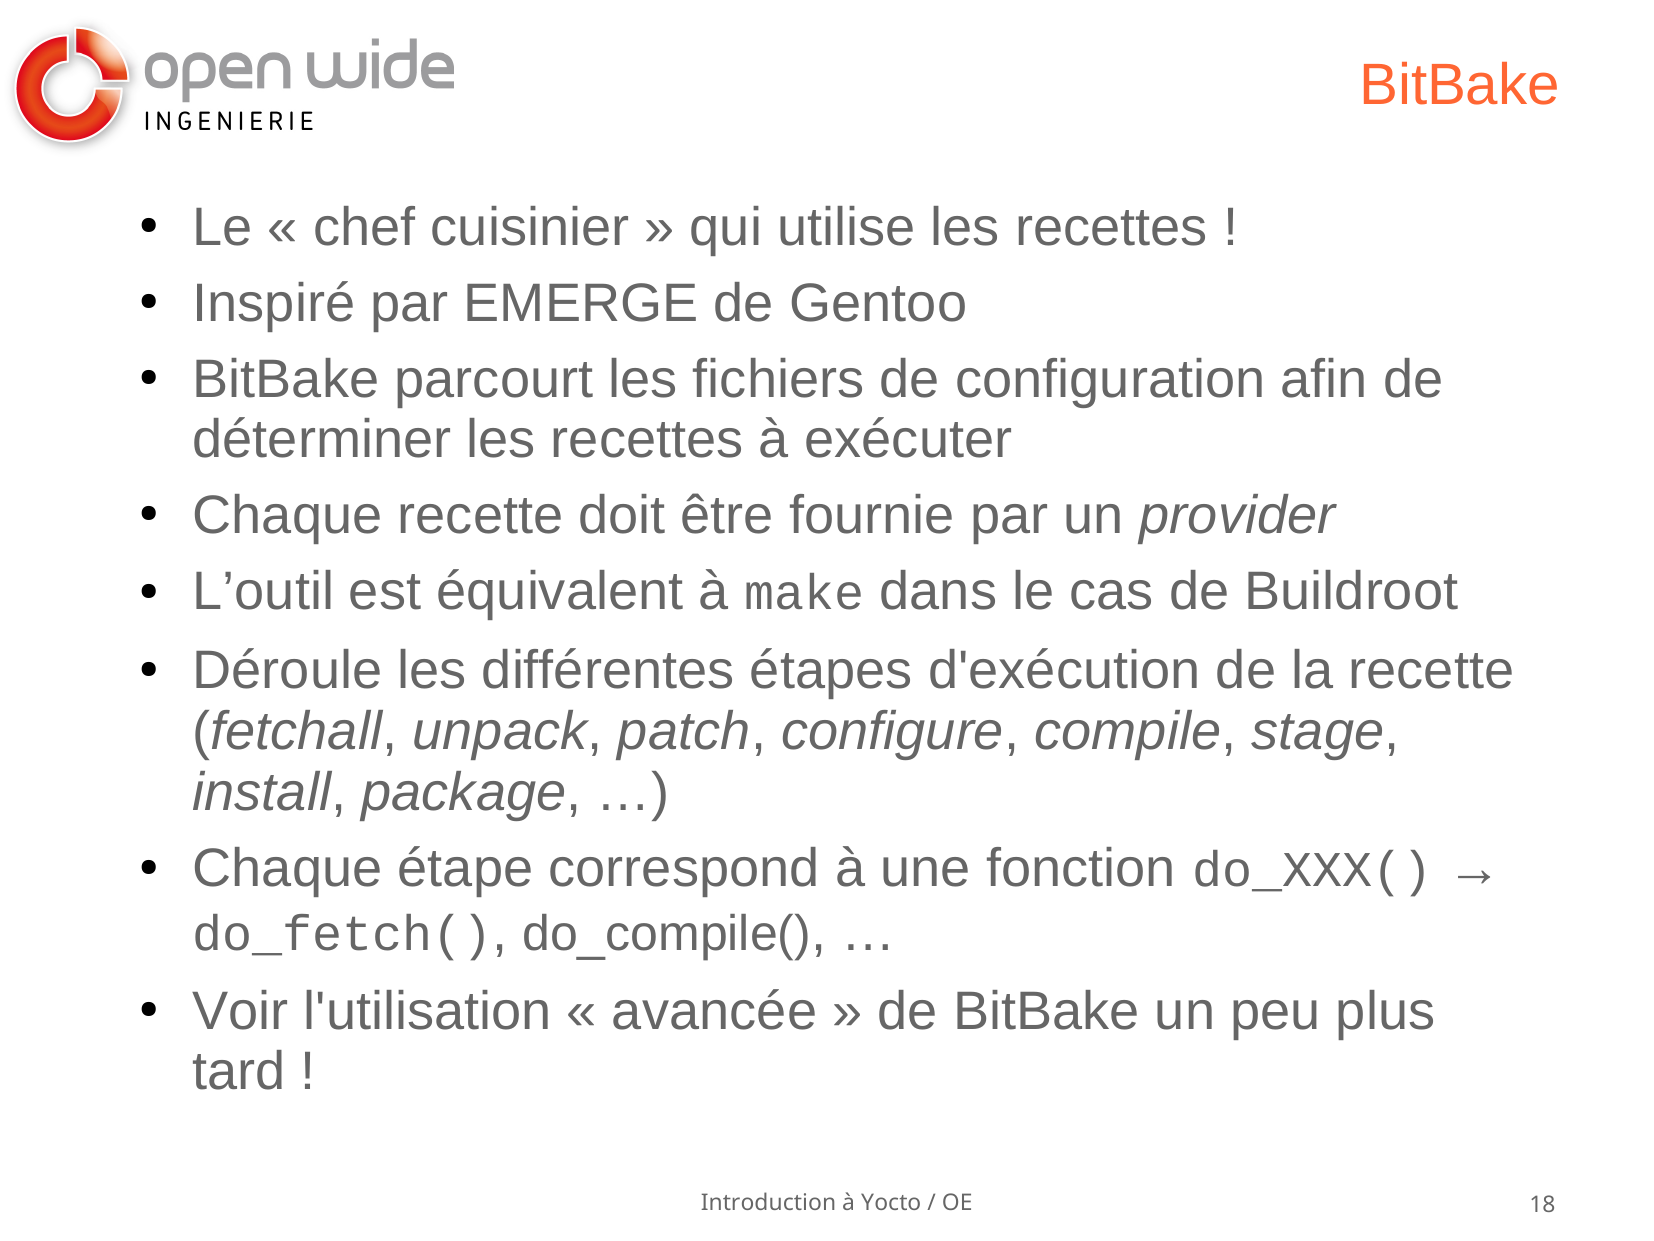

# BitBake
Le « chef cuisinier » qui utilise les recettes !
Inspiré par EMERGE de Gentoo
BitBake parcourt les fichiers de configuration afin de déterminer les recettes à exécuter
Chaque recette doit être fournie par un provider
L’outil est équivalent à make dans le cas de Buildroot
Déroule les différentes étapes d'exécution de la recette (fetchall, unpack, patch, configure, compile, stage, install, package, …)
Chaque étape correspond à une fonction do_XXX() → do_fetch(), do_compile(), …
Voir l'utilisation « avancée » de BitBake un peu plus tard !